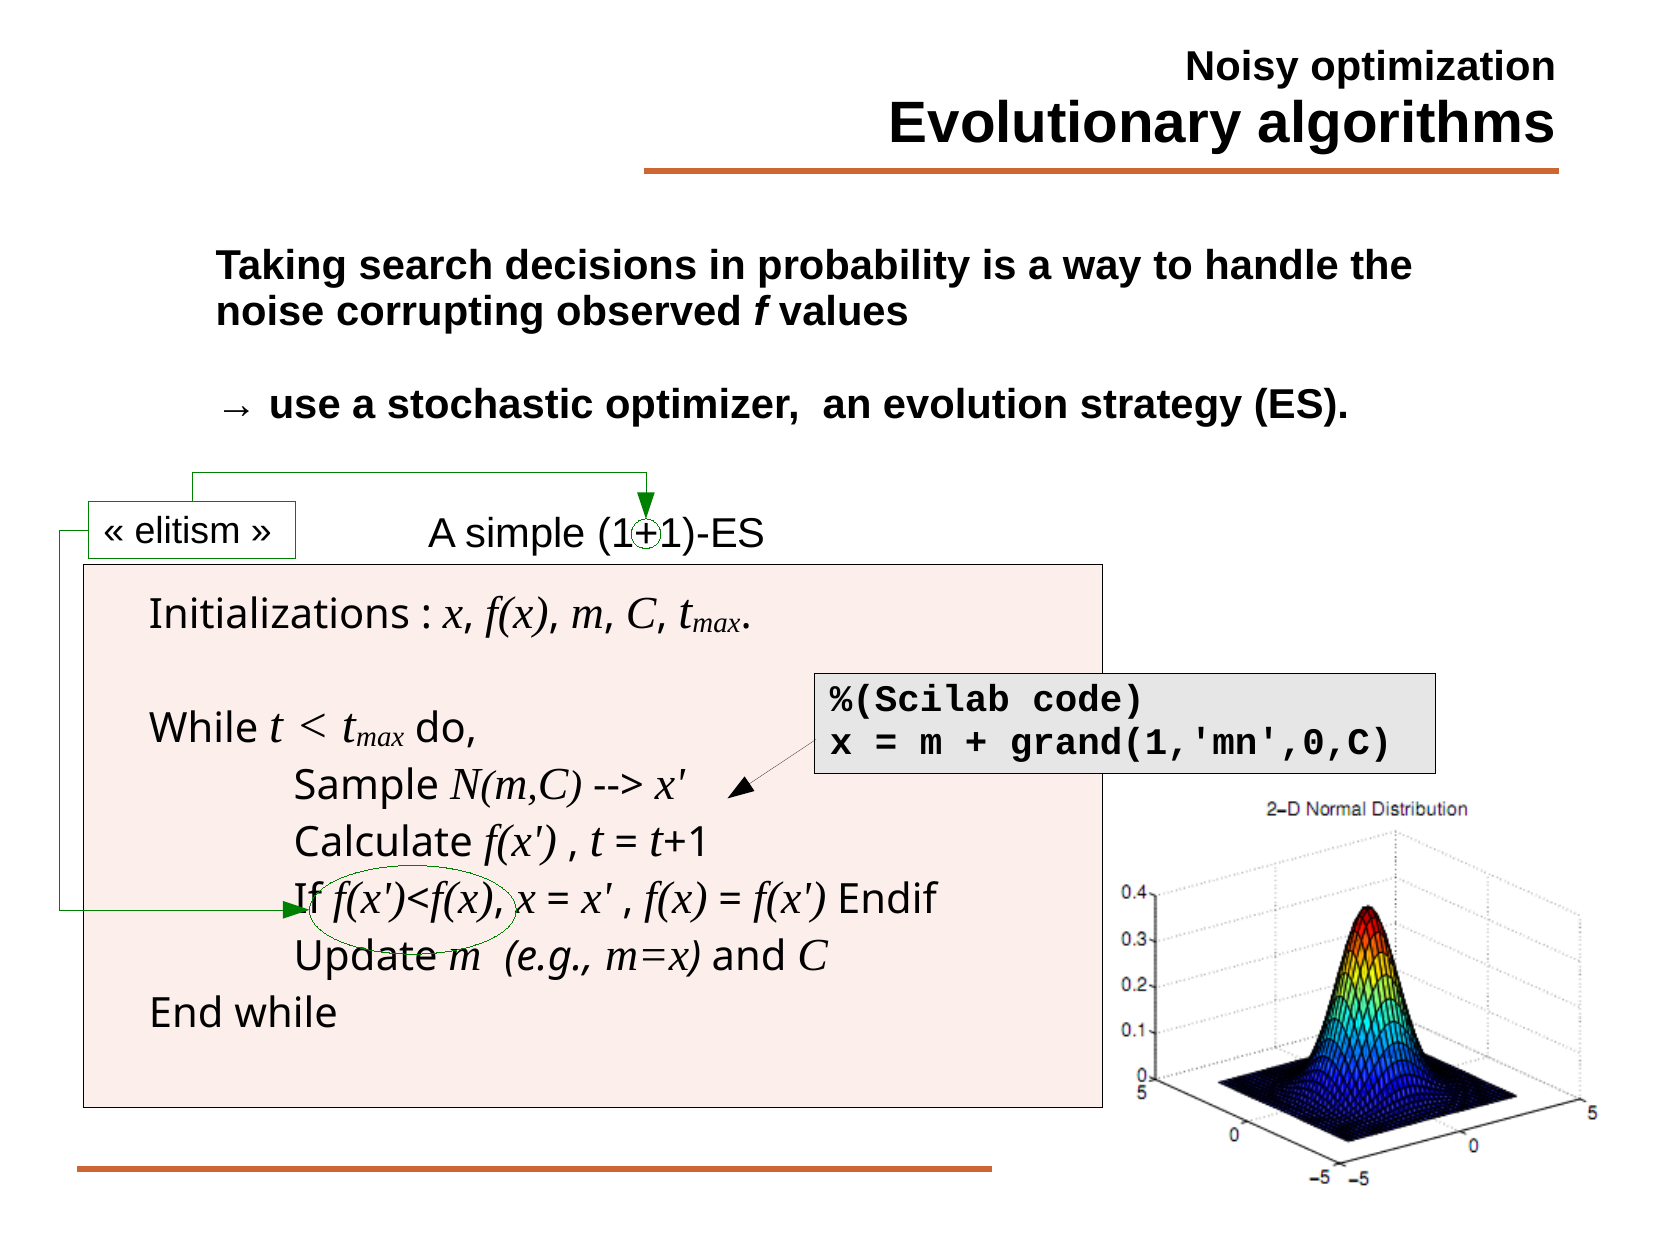

Noisy optimization
Evolutionary algorithms
Taking search decisions in probability is a way to handle the noise corrupting observed f values
→ use a stochastic optimizer, an evolution strategy (ES).
« elitism »
A simple (1+1)-ES
Initializations : x, f(x), m, C, tmax.
While t < tmax do,
	Sample N(m,C) --> x'
	Calculate f(x') , t = t+1
	If f(x')<f(x), x = x' , f(x) = f(x') Endif
	Update m (e.g., m=x) and C
End while
%(Scilab code)
x = m + grand(1,'mn',0,C)
64